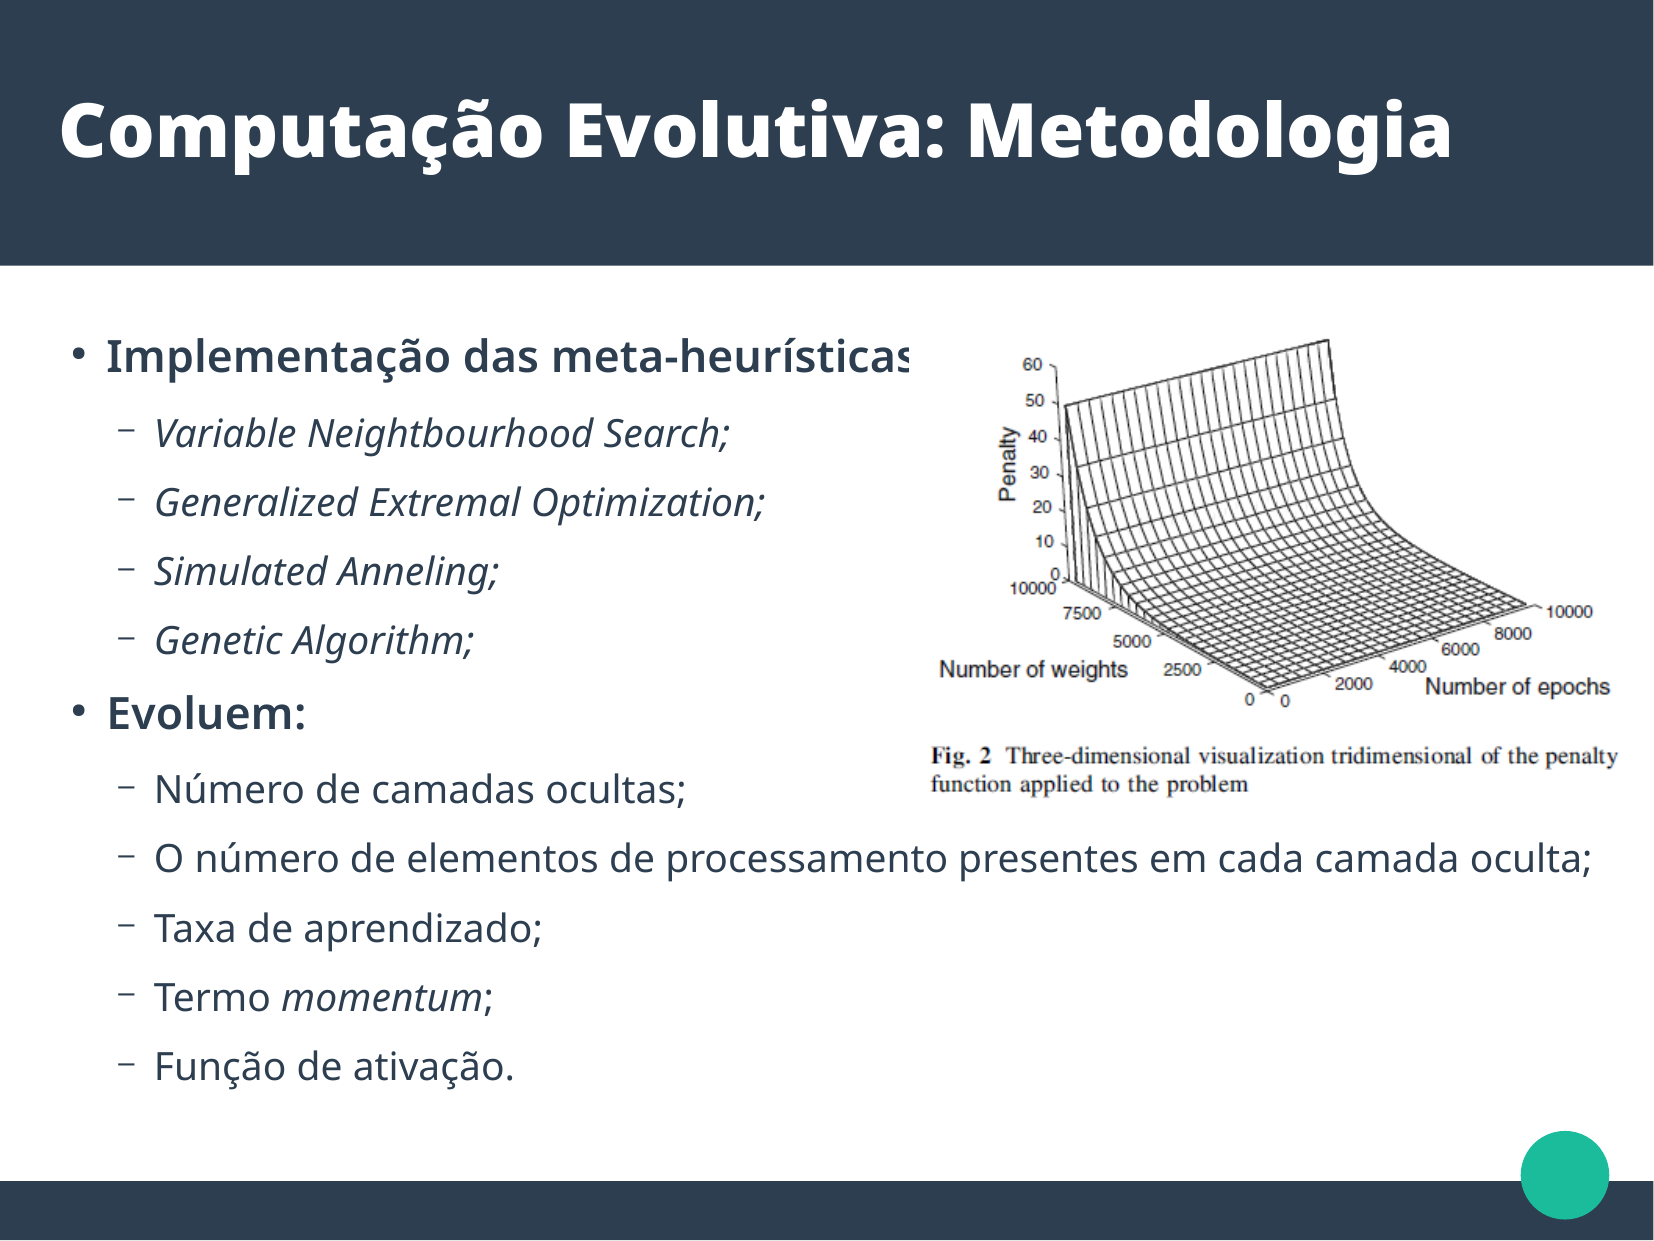

# Computação Evolutiva: Metodologia
Implementação das meta-heurísticas:
Variable Neightbourhood Search;
Generalized Extremal Optimization;
Simulated Anneling;
Genetic Algorithm;
Evoluem:
Número de camadas ocultas;
O número de elementos de processamento presentes em cada camada oculta;
Taxa de aprendizado;
Termo momentum;
Função de ativação.